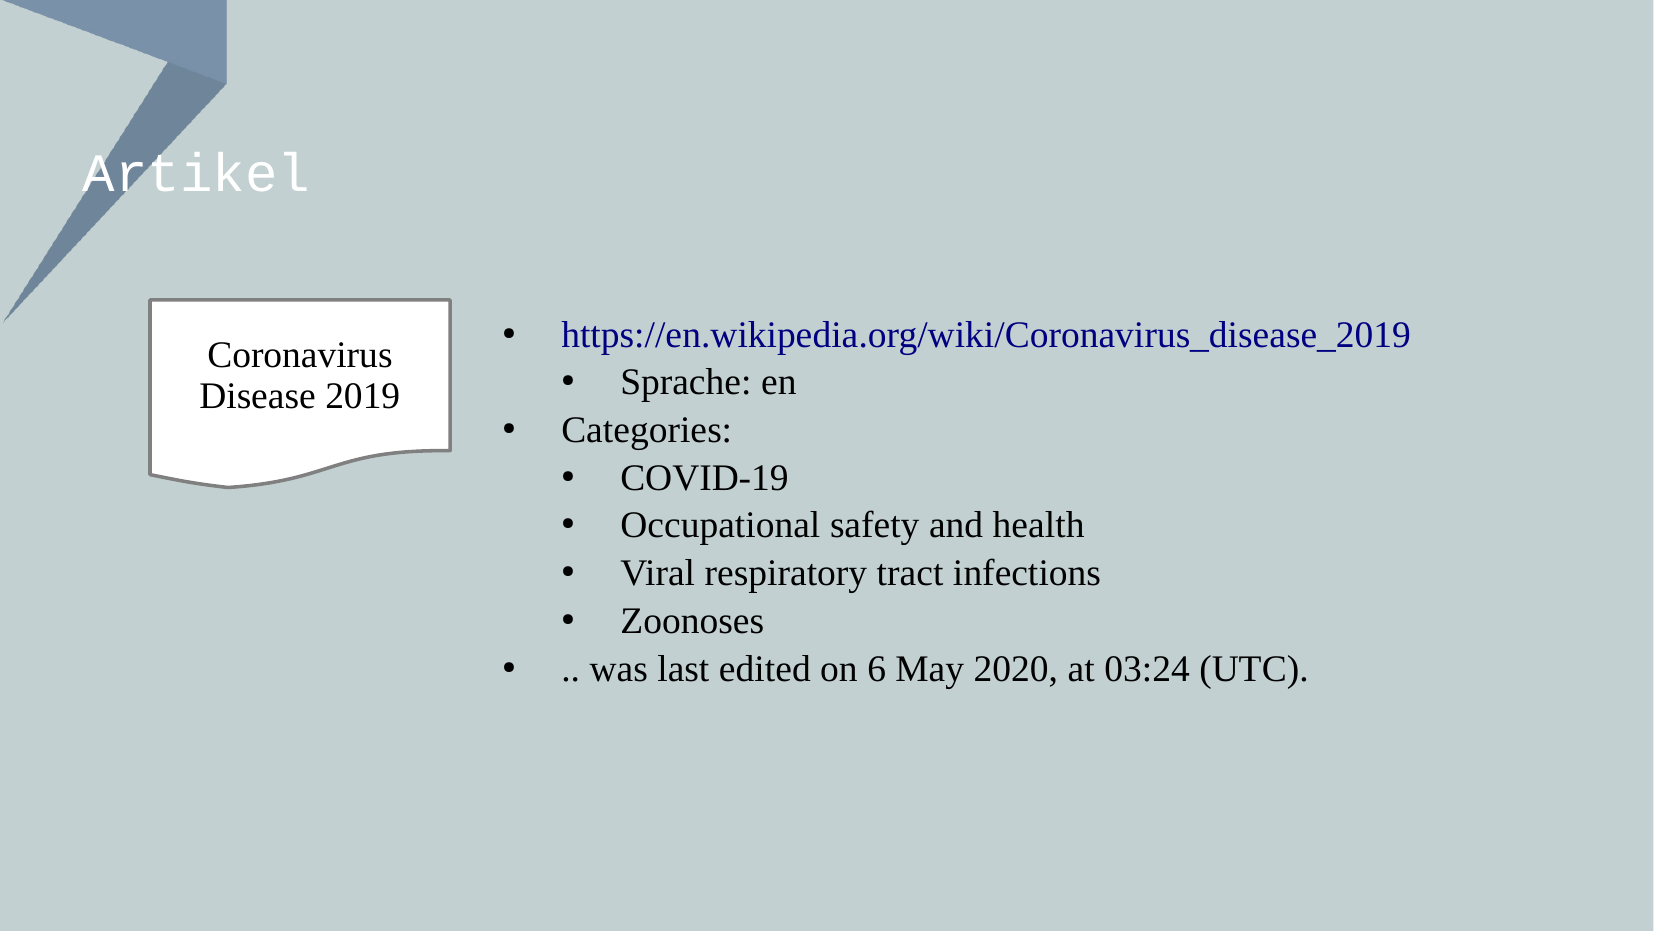

# Artikel
Coronavirus
Disease 2019
https://en.wikipedia.org/wiki/Coronavirus_disease_2019
Sprache: en
Categories:
COVID-19
Occupational safety and health
Viral respiratory tract infections
Zoonoses
.. was last edited on 6 May 2020, at 03:24 (UTC).